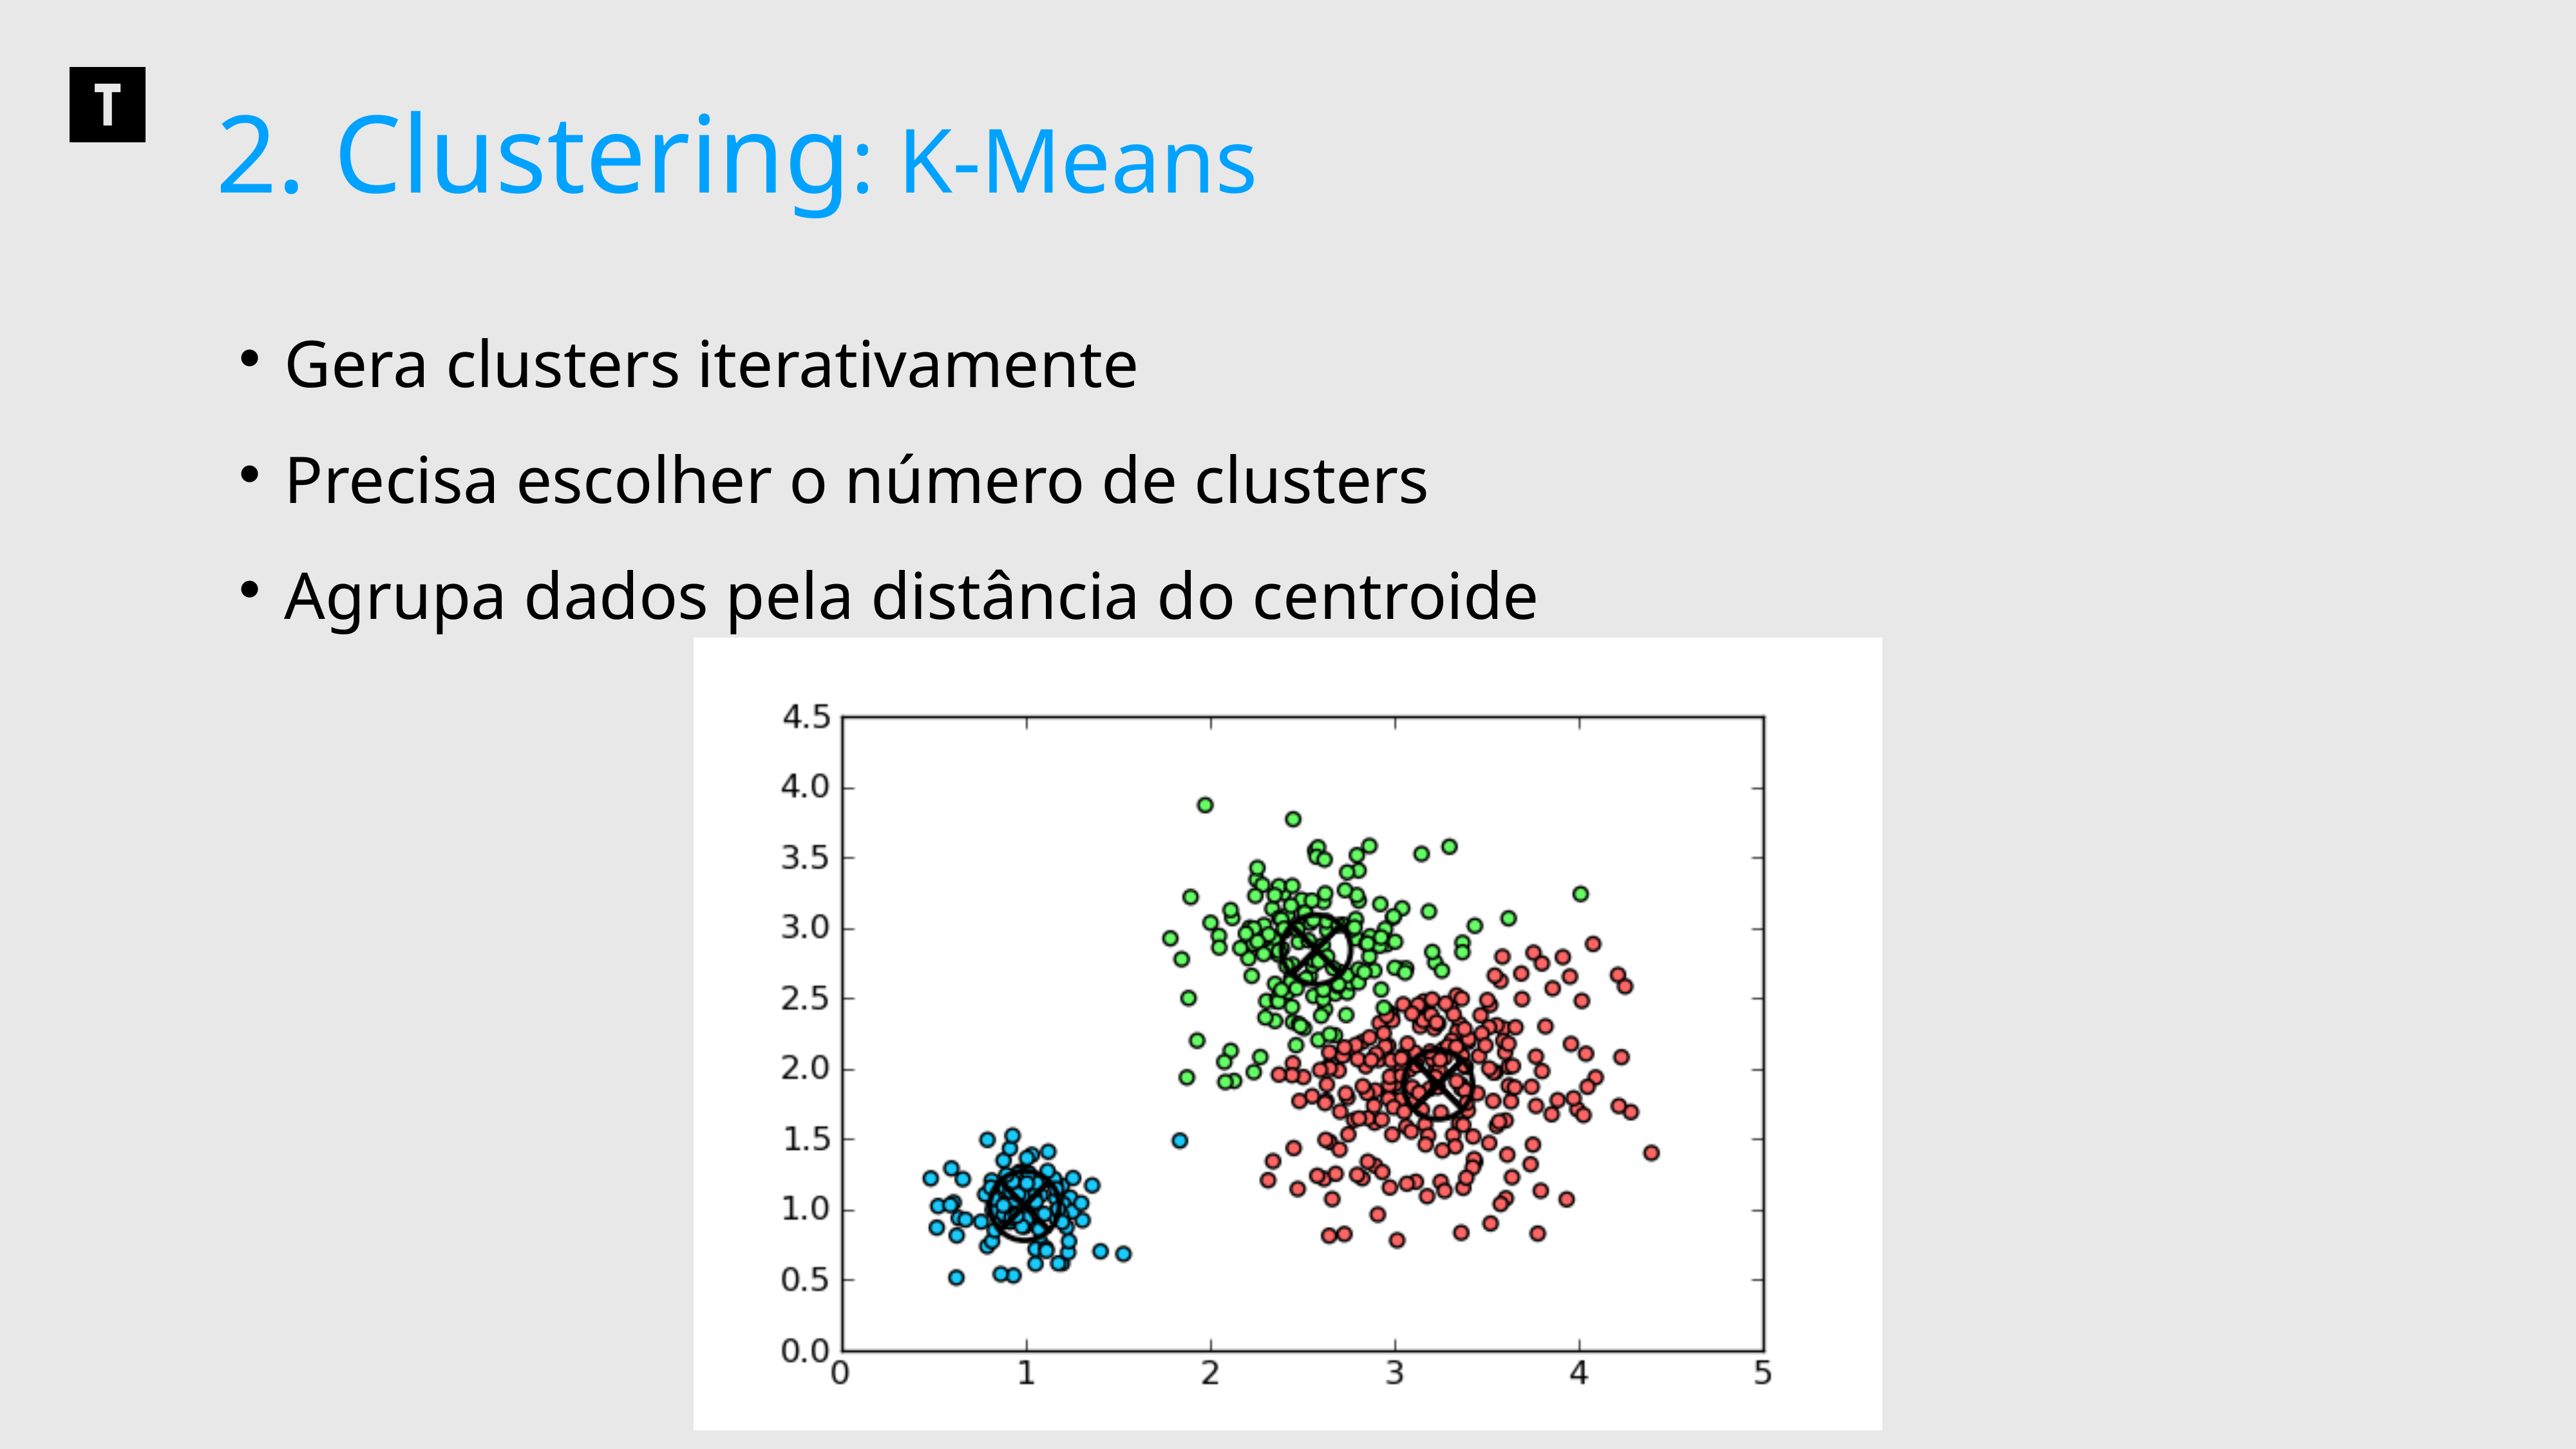

2. Clustering: K-Means
 Gera clusters iterativamente
 Precisa escolher o número de clusters
 Agrupa dados pela distância do centroide